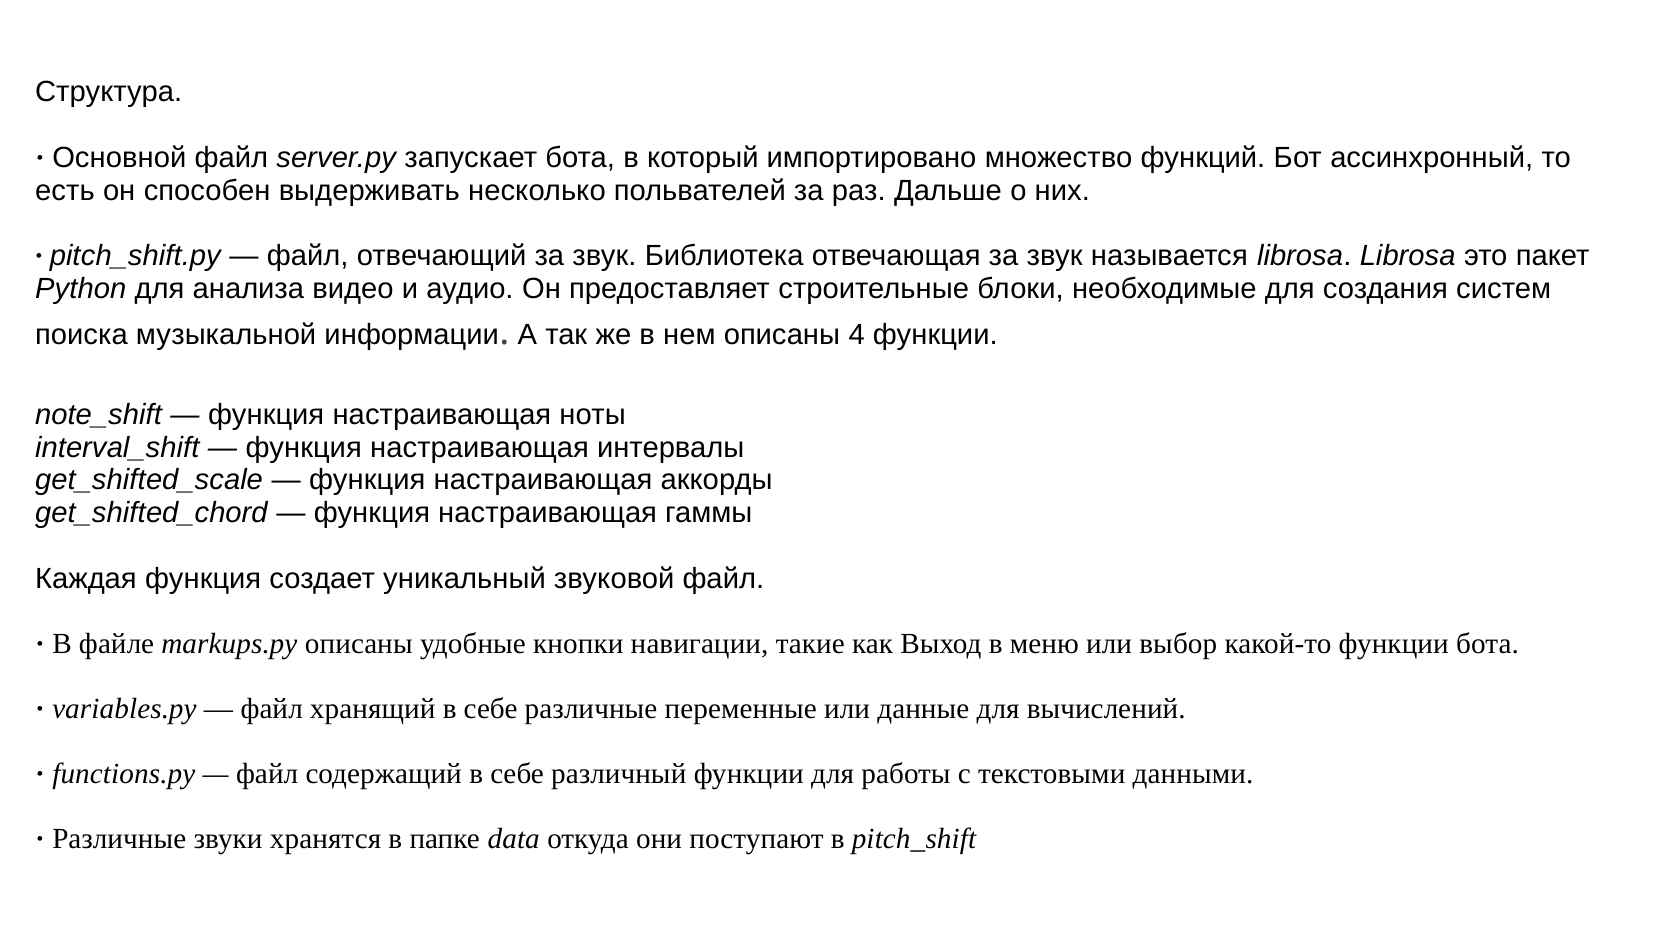

Структура.
· Основной файл server.py запускает бота, в который импортировано множество функций. Бот ассинхронный, то есть он способен выдерживать несколько польвателей за раз. Дальше о них.
· pitch_shift.py — файл, отвечающий за звук. Библиотека отвечающая за звук называется librosa. Librosa это пакет Python для анализа видео и аудио. Он предоставляет строительные блоки, необходимые для создания систем поиска музыкальной информации. А так же в нем описаны 4 функции.
note_shift — функция настраивающая ноты
interval_shift — функция настраивающая интервалы
get_shifted_scale — функция настраивающая аккорды
get_shifted_chord — функция настраивающая гаммы
Каждая функция создает уникальный звуковой файл.
· В файле markups.py описаны удобные кнопки навигации, такие как Выход в меню или выбор какой-то функции бота.
· variables.py — файл хранящий в себе различные переменные или данные для вычислений.
· functions.py — файл содержащий в себе различный функции для работы с текстовыми данными.
· Различные звуки хранятся в папке data откуда они поступают в pitch_shift